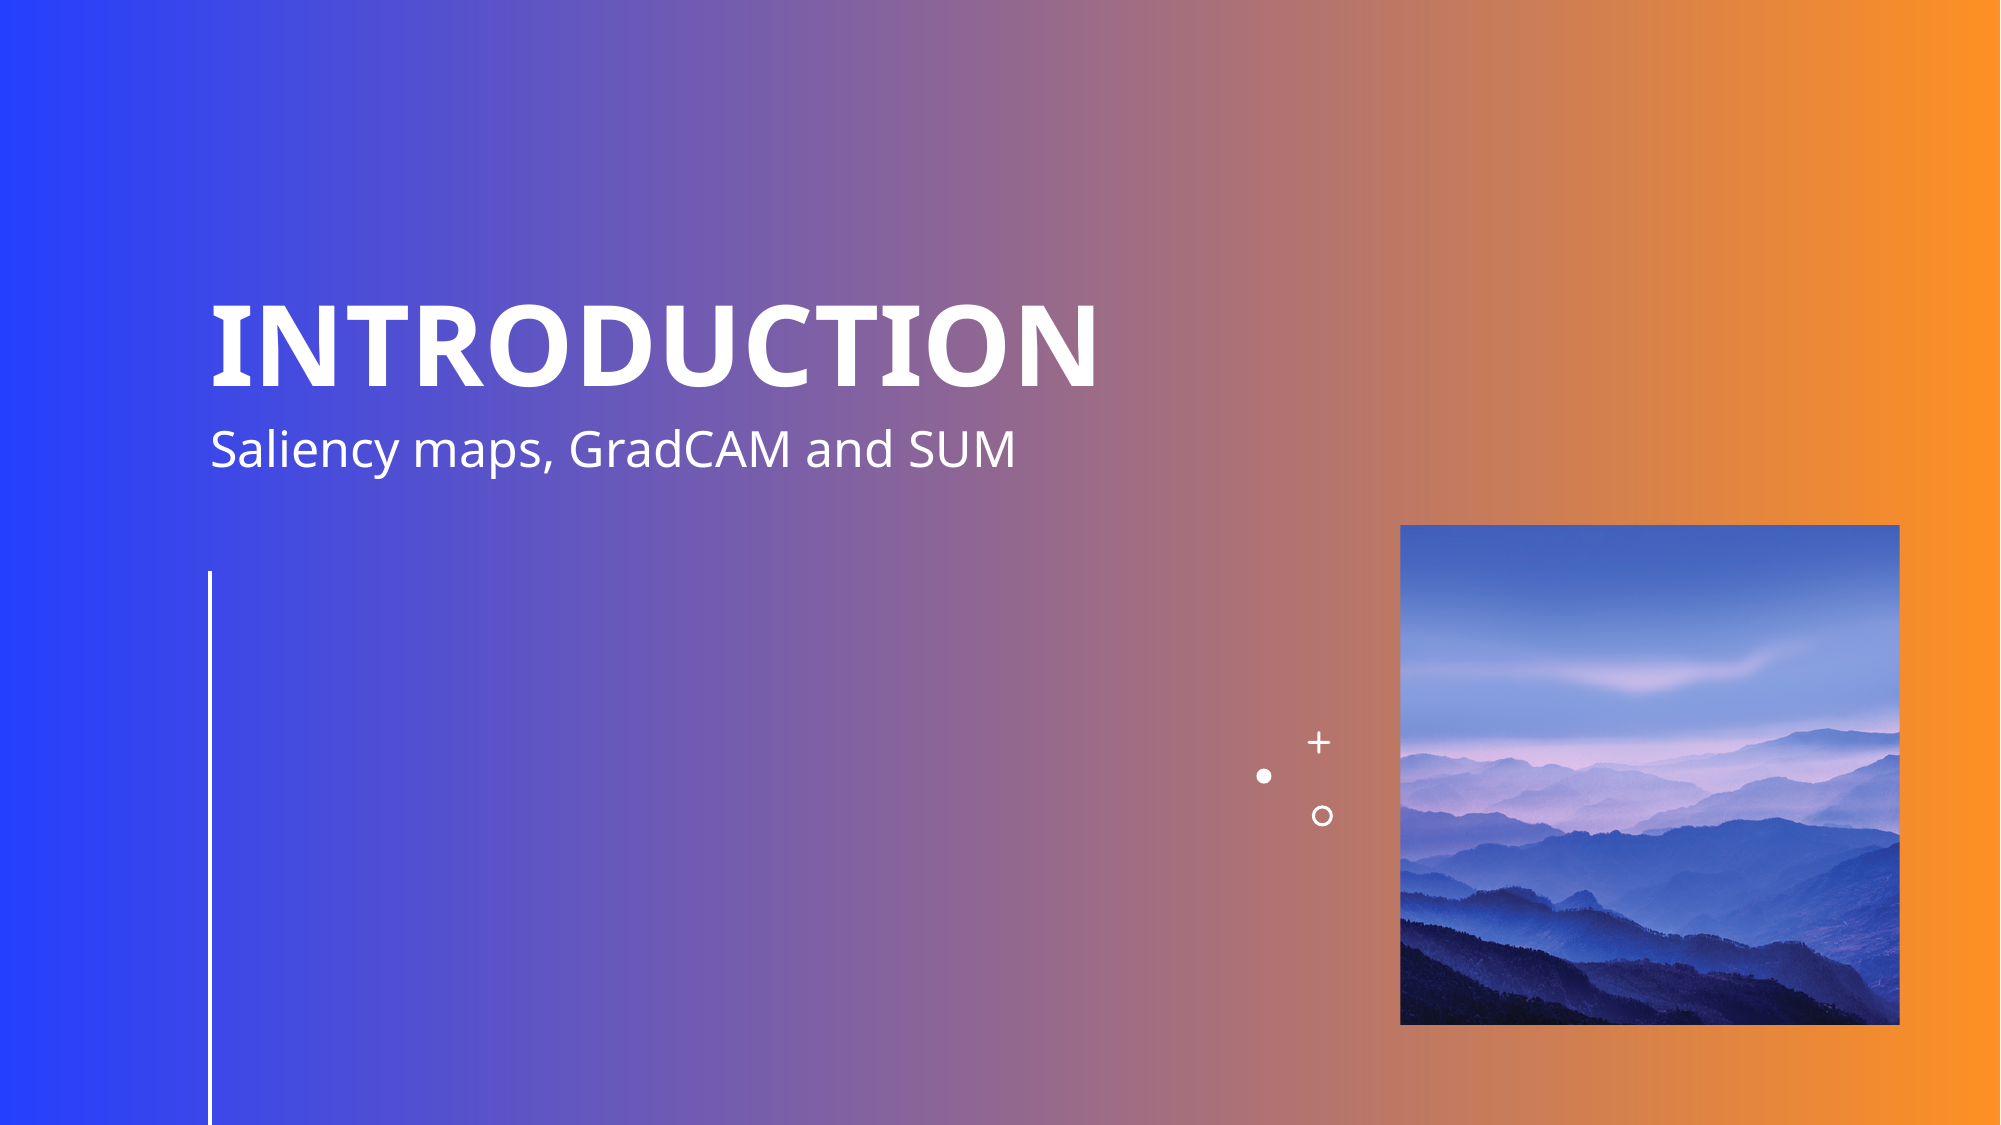

# introduction
Saliency maps, GradCAM and SUM